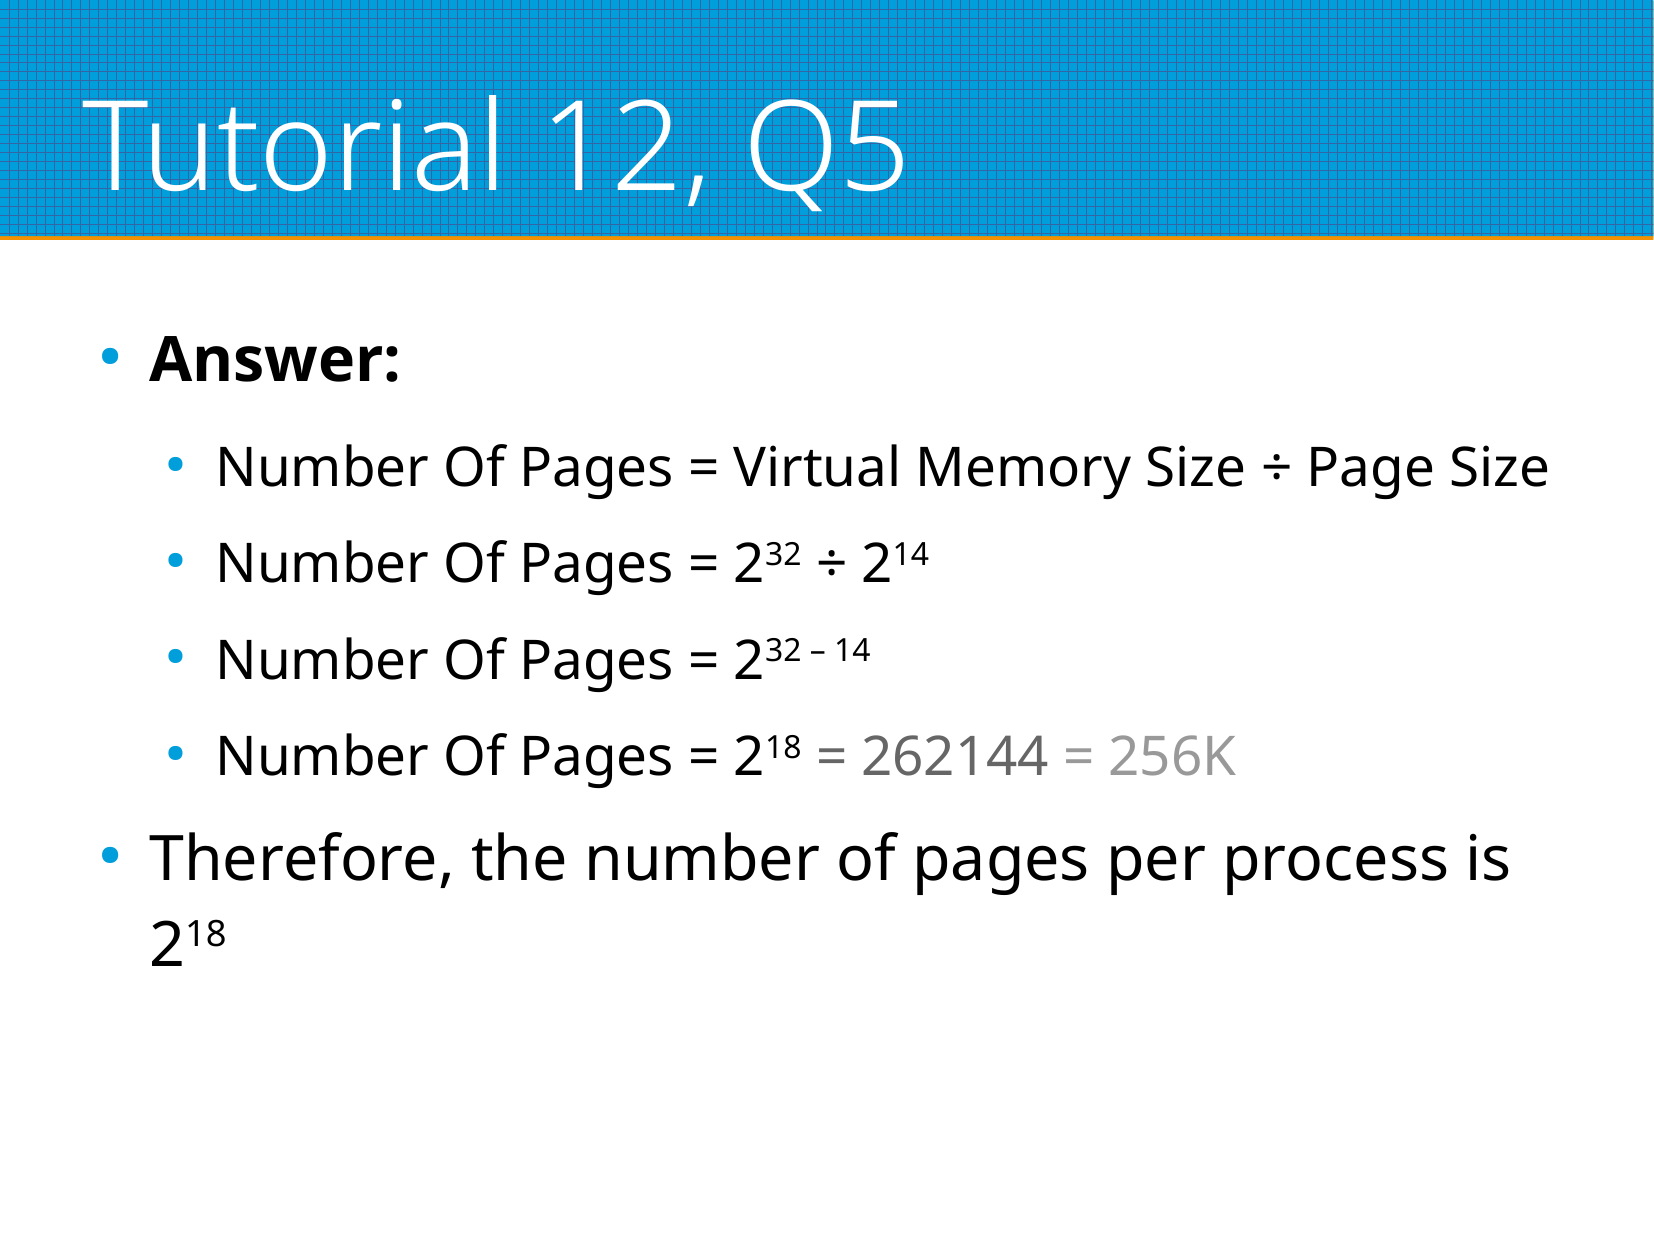

# Tutorial 12, Q5
Answer:
Number Of Pages = Virtual Memory Size ÷ Page Size
Number Of Pages = 232 ÷ 214
Number Of Pages = 232 – 14
Number Of Pages = 218 = 262144 = 256K
Therefore, the number of pages per process is 218